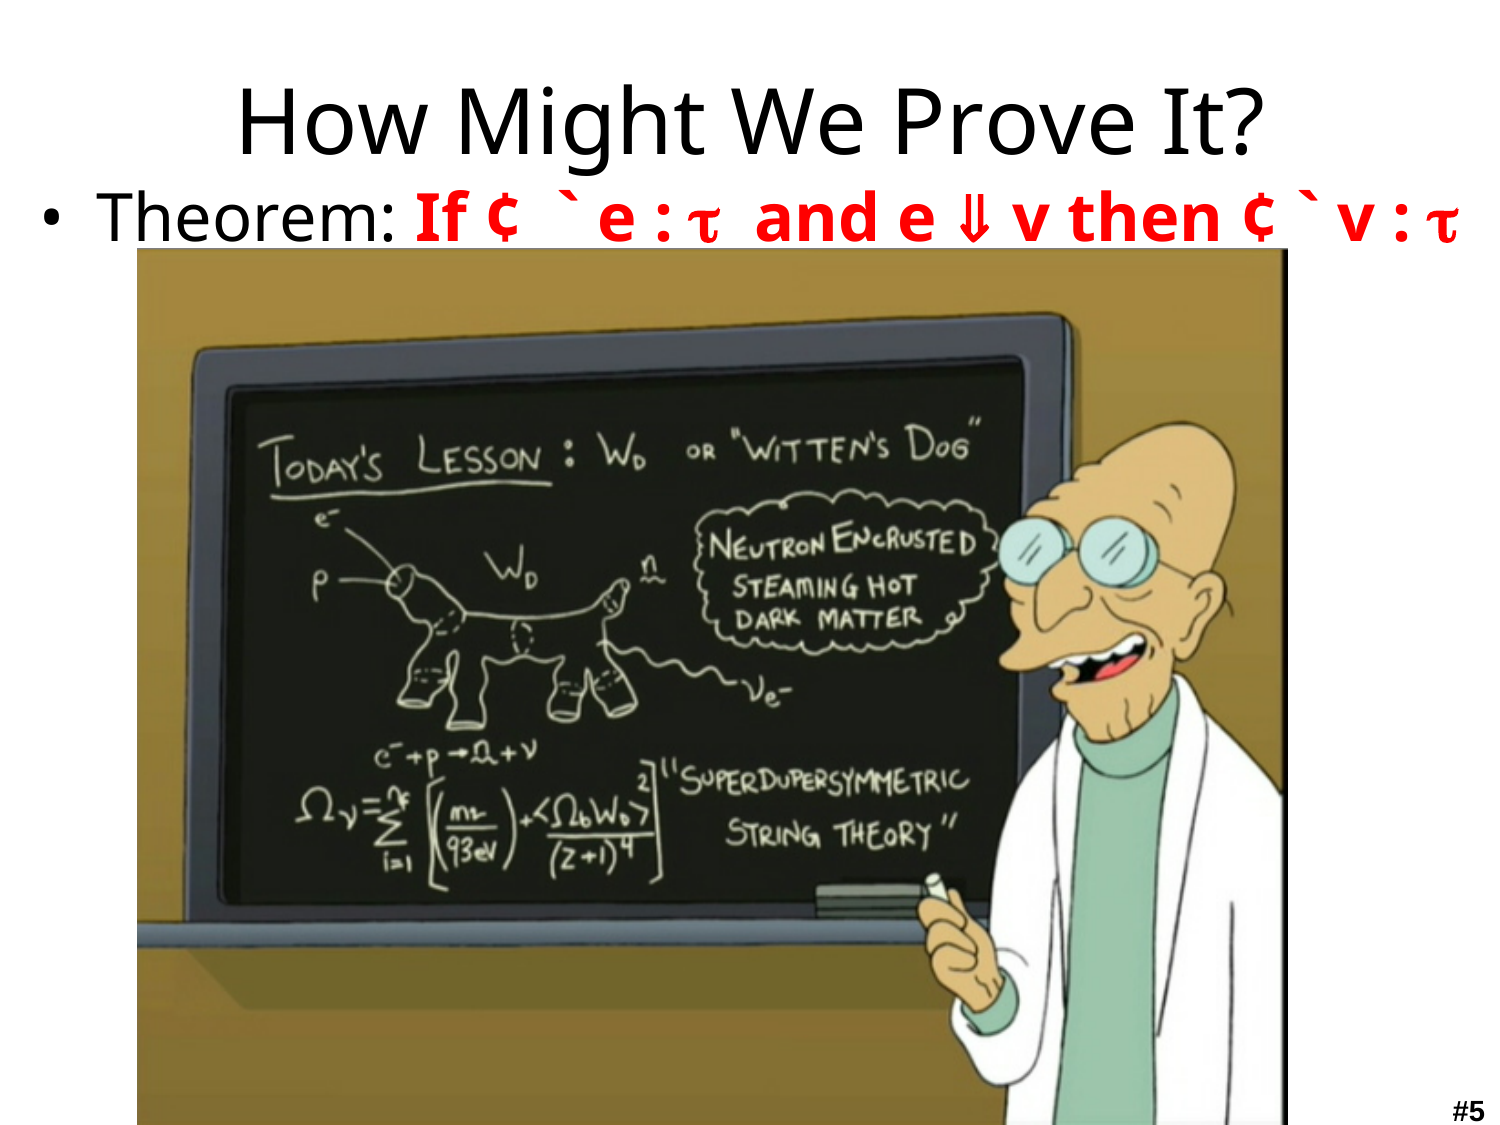

# How Might We Prove It?
Theorem: If ¢` e :  and e  v then ¢ ` v : 
5